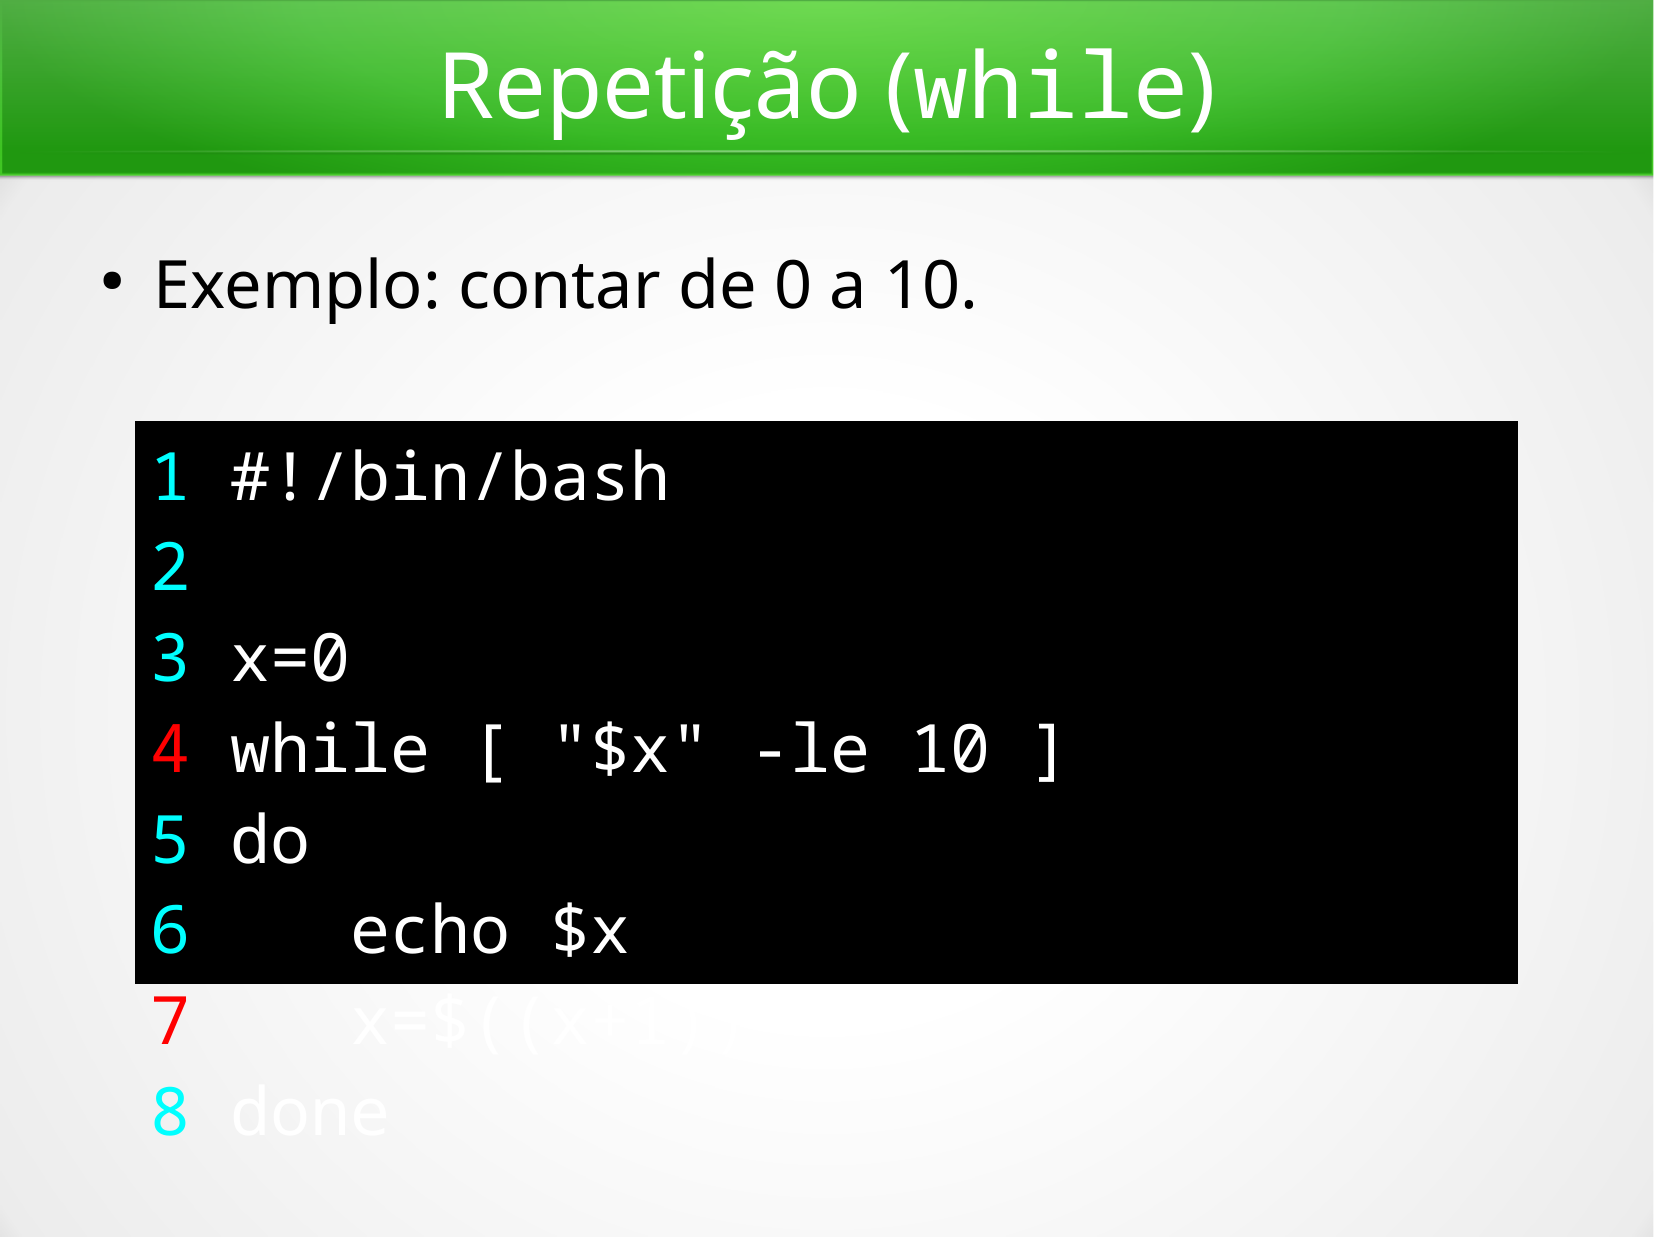

# Repetição (while)
Exemplo: contar de 0 a 10.
1 #!/bin/bash
2
3 x=0
4 while [ "$x" -le 10 ]
5 do
6 echo $x
7 x=$((x+1))
8 done